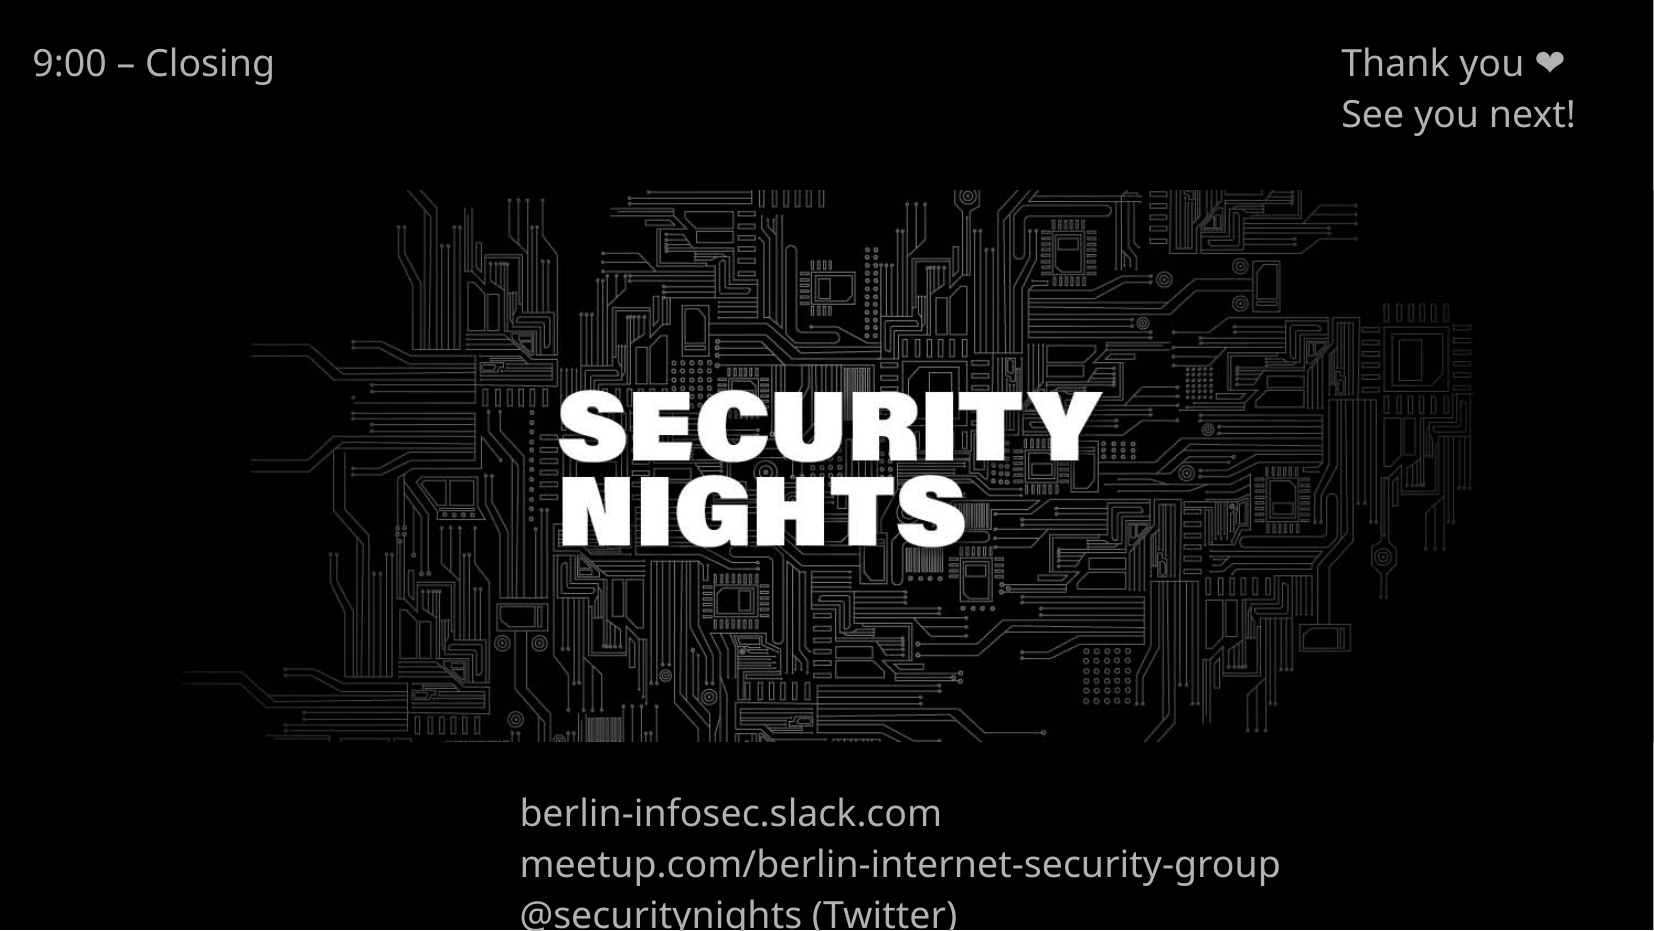

9:00 – Closing
Thank you ❤️
See you next!
#
berlin-infosec.slack.com
meetup.com/berlin-internet-security-group
@securitynights (Twitter)